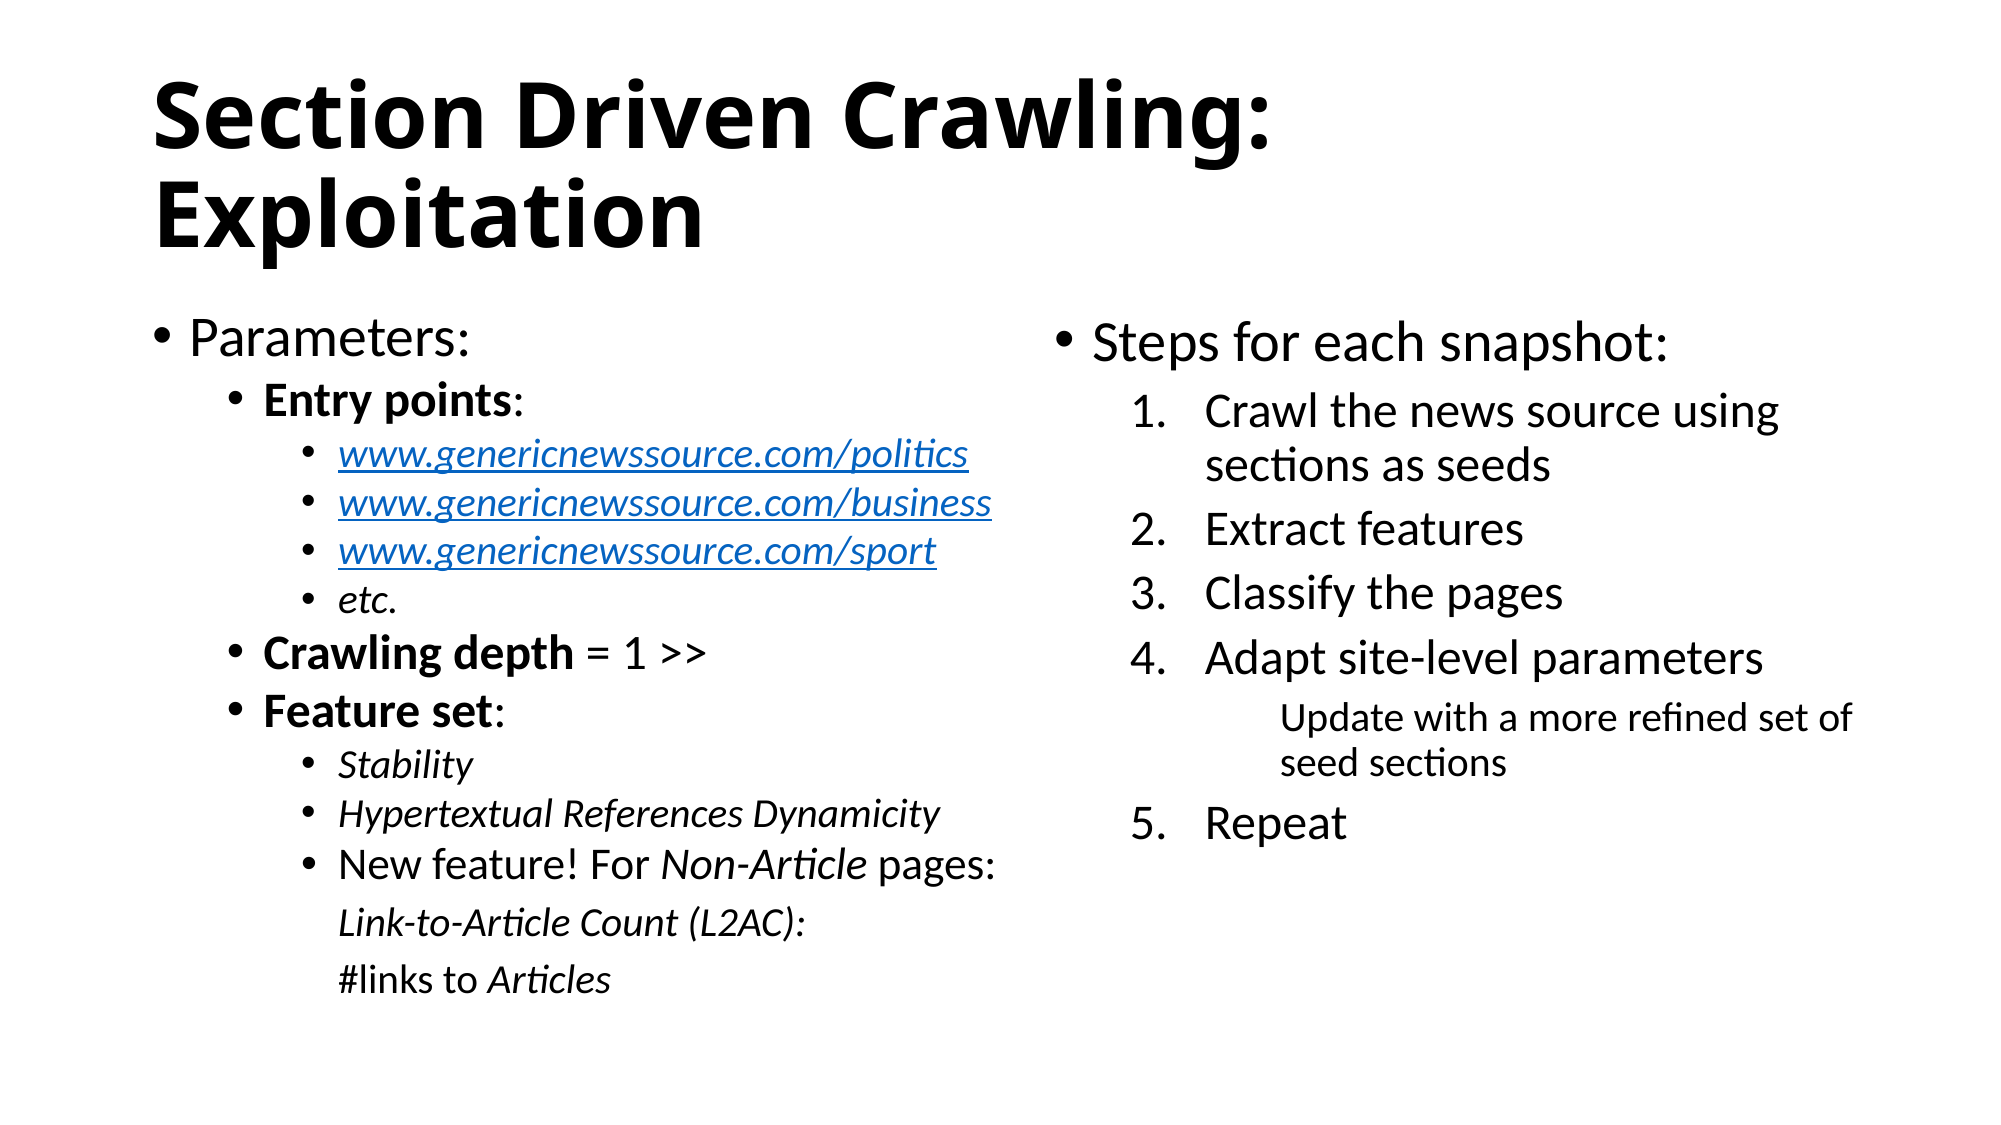

# Section Driven Crawling: Exploitation
Parameters:
Entry points:
www.genericnewssource.com/politics
www.genericnewssource.com/business
www.genericnewssource.com/sport
etc.
Crawling depth = 1 >>
Feature set:
Stability
Hypertextual References Dynamicity
New feature! For Non-Article pages:
Link-to-Article Count (L2AC):
#links to Articles
Steps for each snapshot:
Crawl the news source using sections as seeds
Extract features
Classify the pages
Adapt site-level parameters
Update with a more refined set of seed sections
Repeat